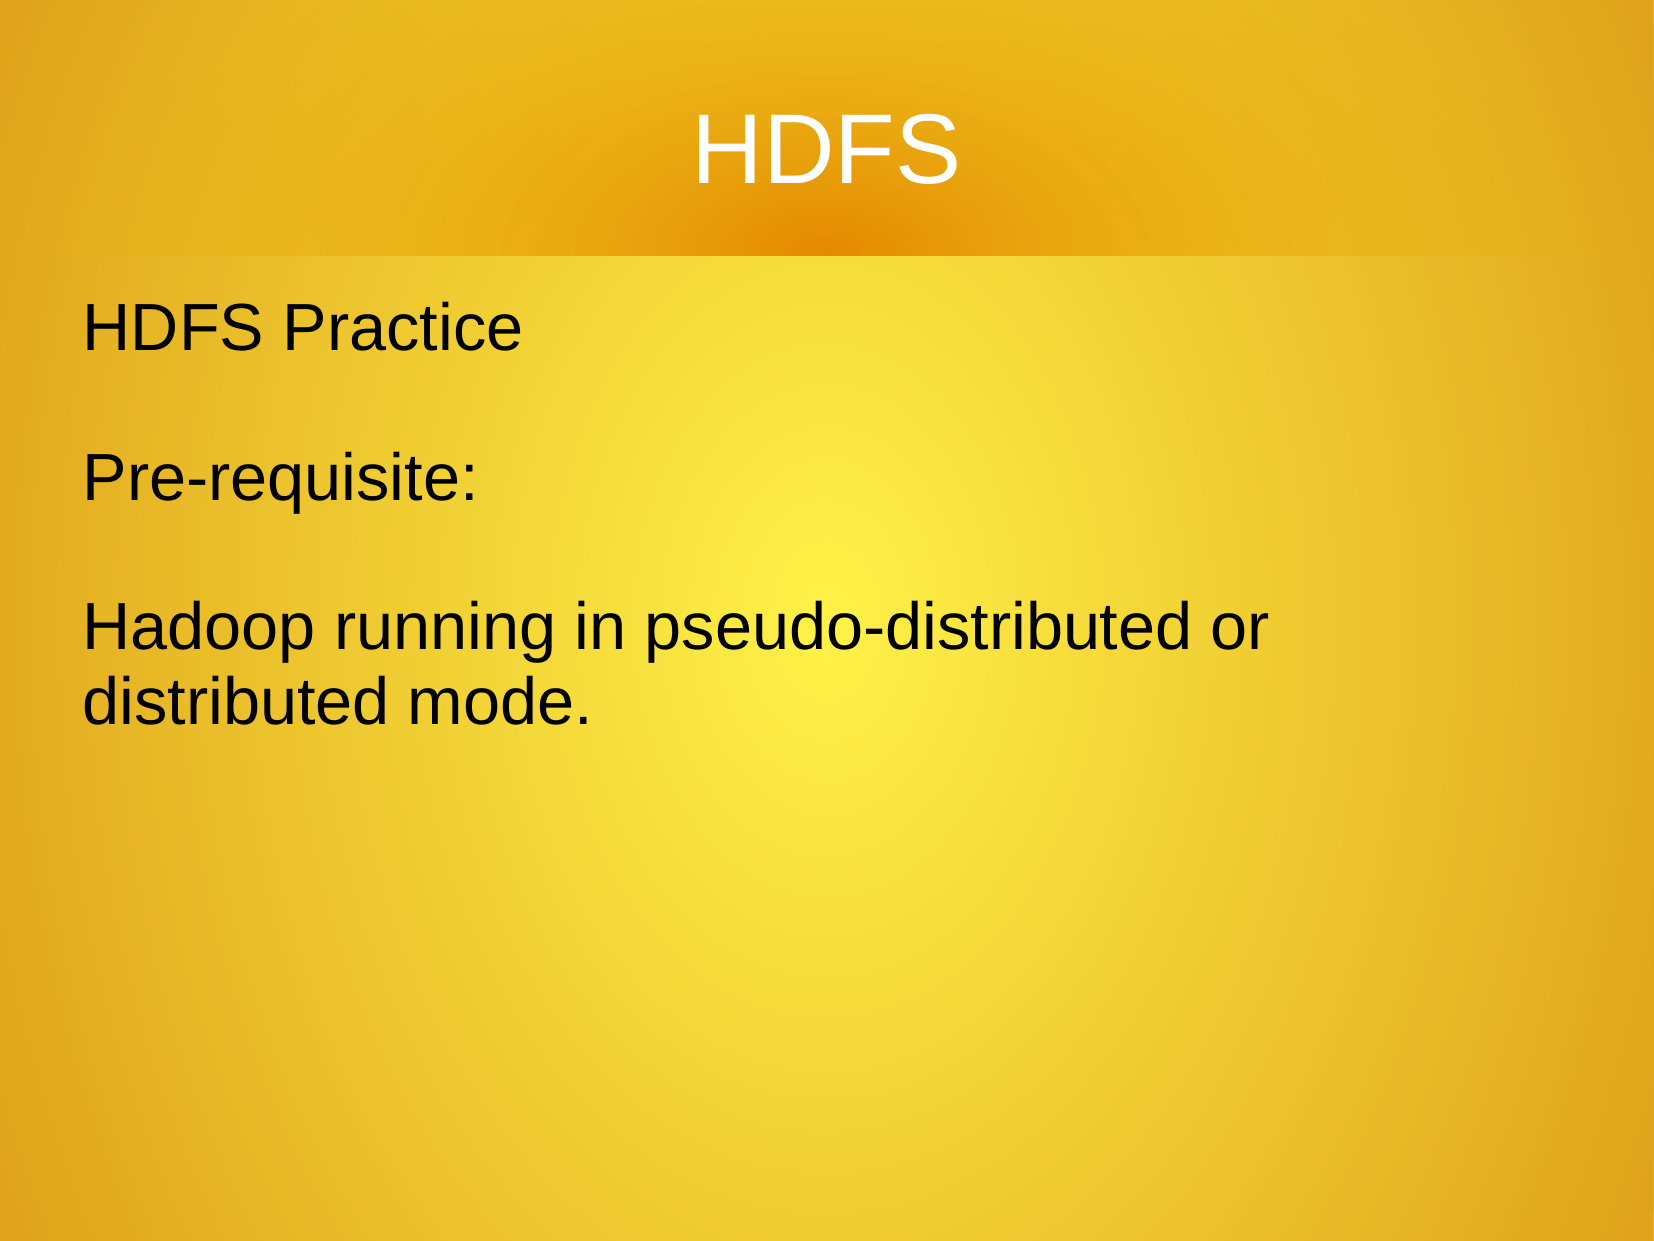

# HDFS
HDFS Practice
Pre-requisite:
Hadoop running in pseudo-distributed or distributed mode.